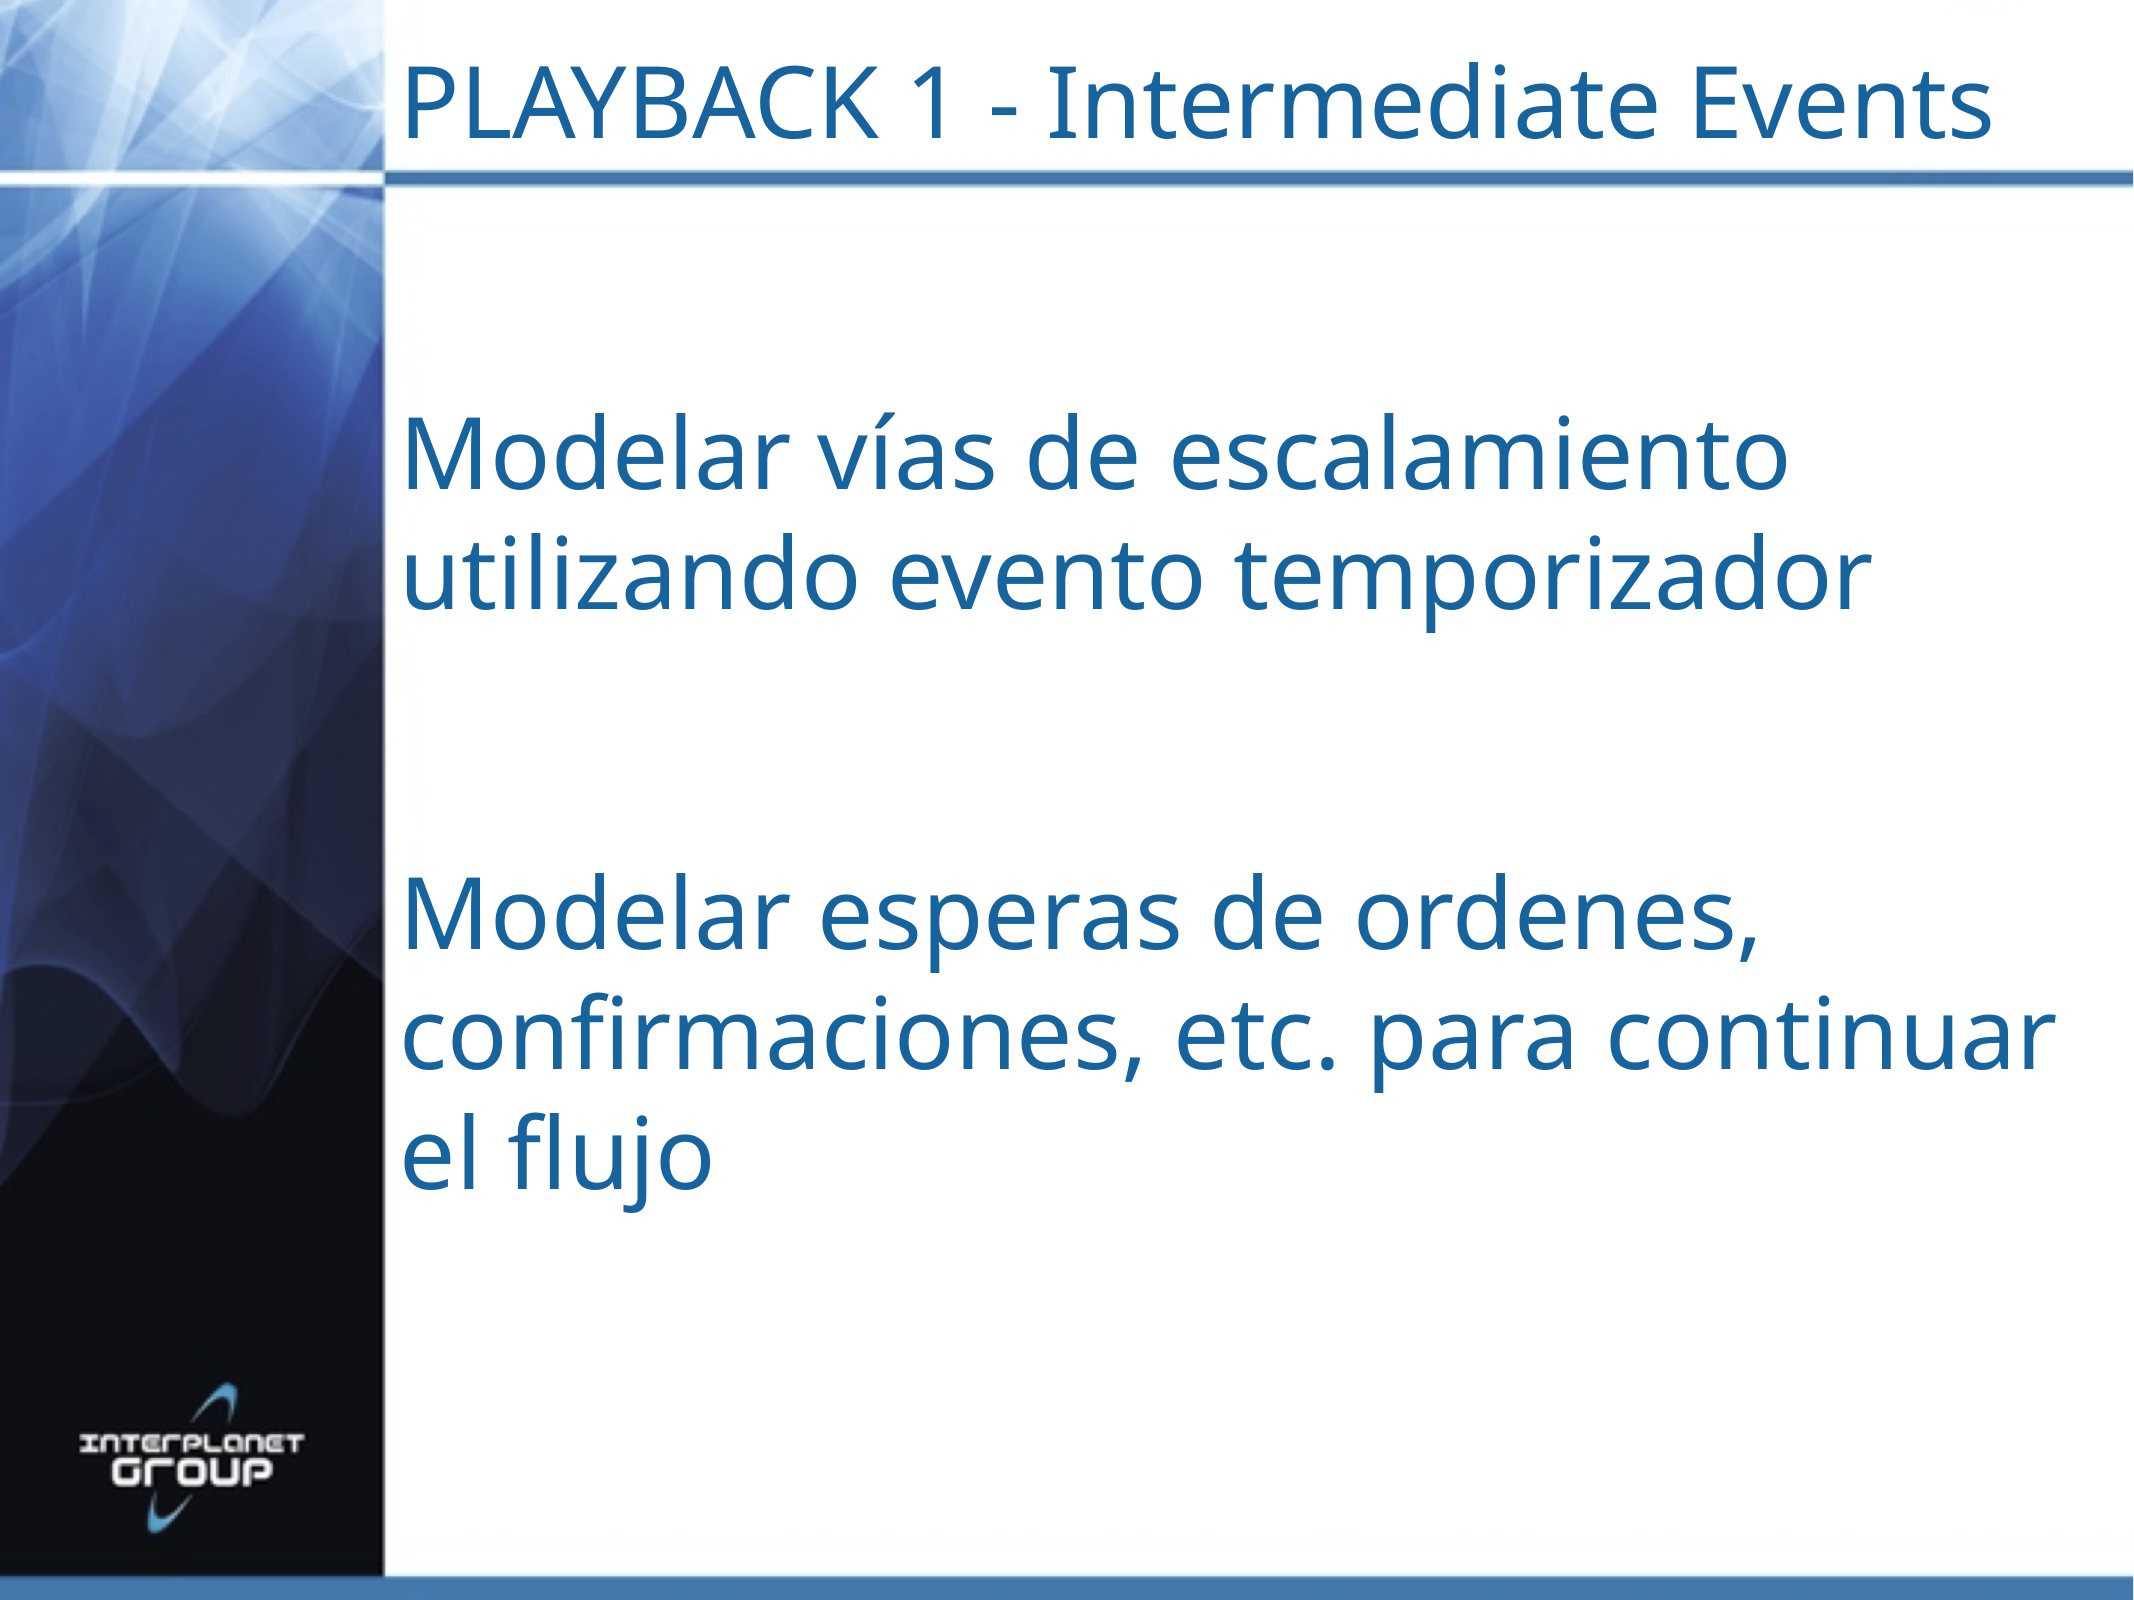

PLAYBACK 1 - Intermediate Events
# Modelar vías de escalamiento utilizando evento temporizador
Modelar esperas de ordenes, confirmaciones, etc. para continuar el flujo